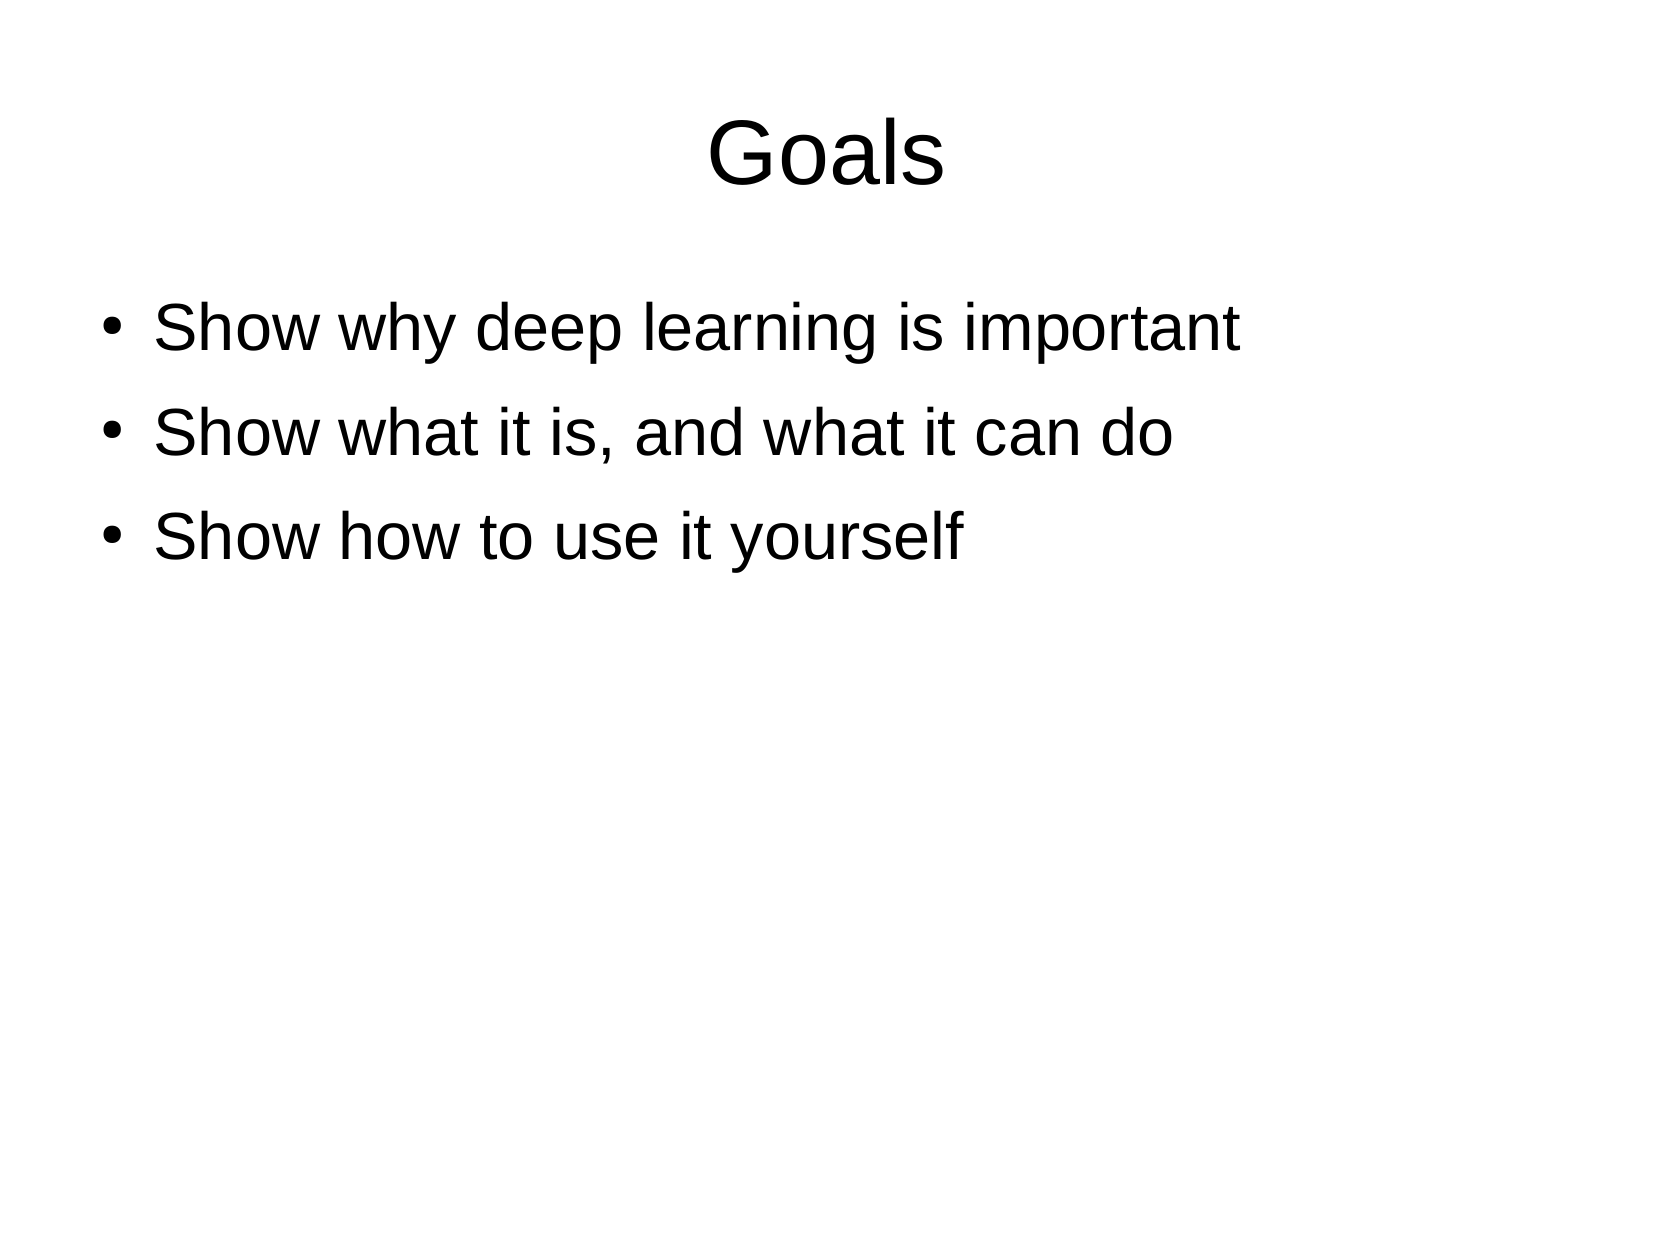

# Goals
Show why deep learning is important
Show what it is, and what it can do
Show how to use it yourself